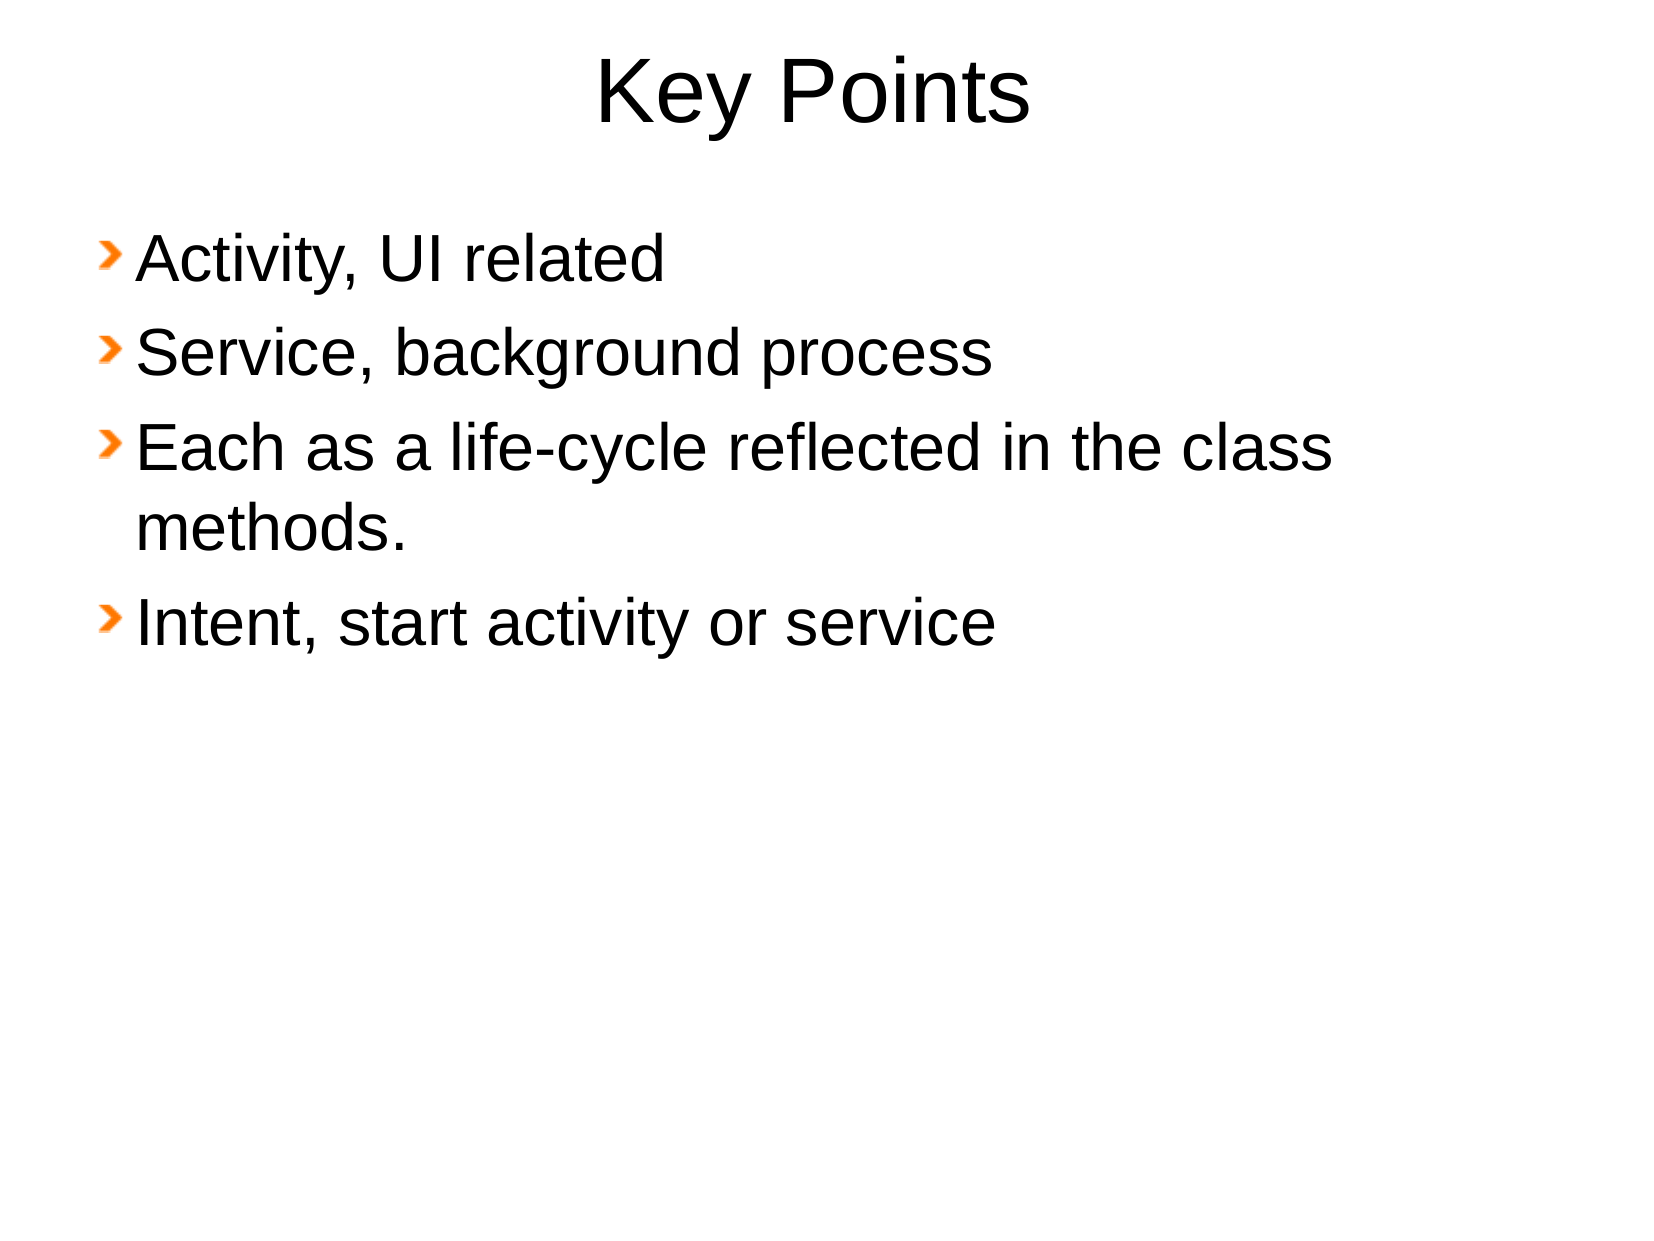

# Key Points
Activity, UI related
Service, background process
Each as a life-cycle reflected in the class methods.
Intent, start activity or service